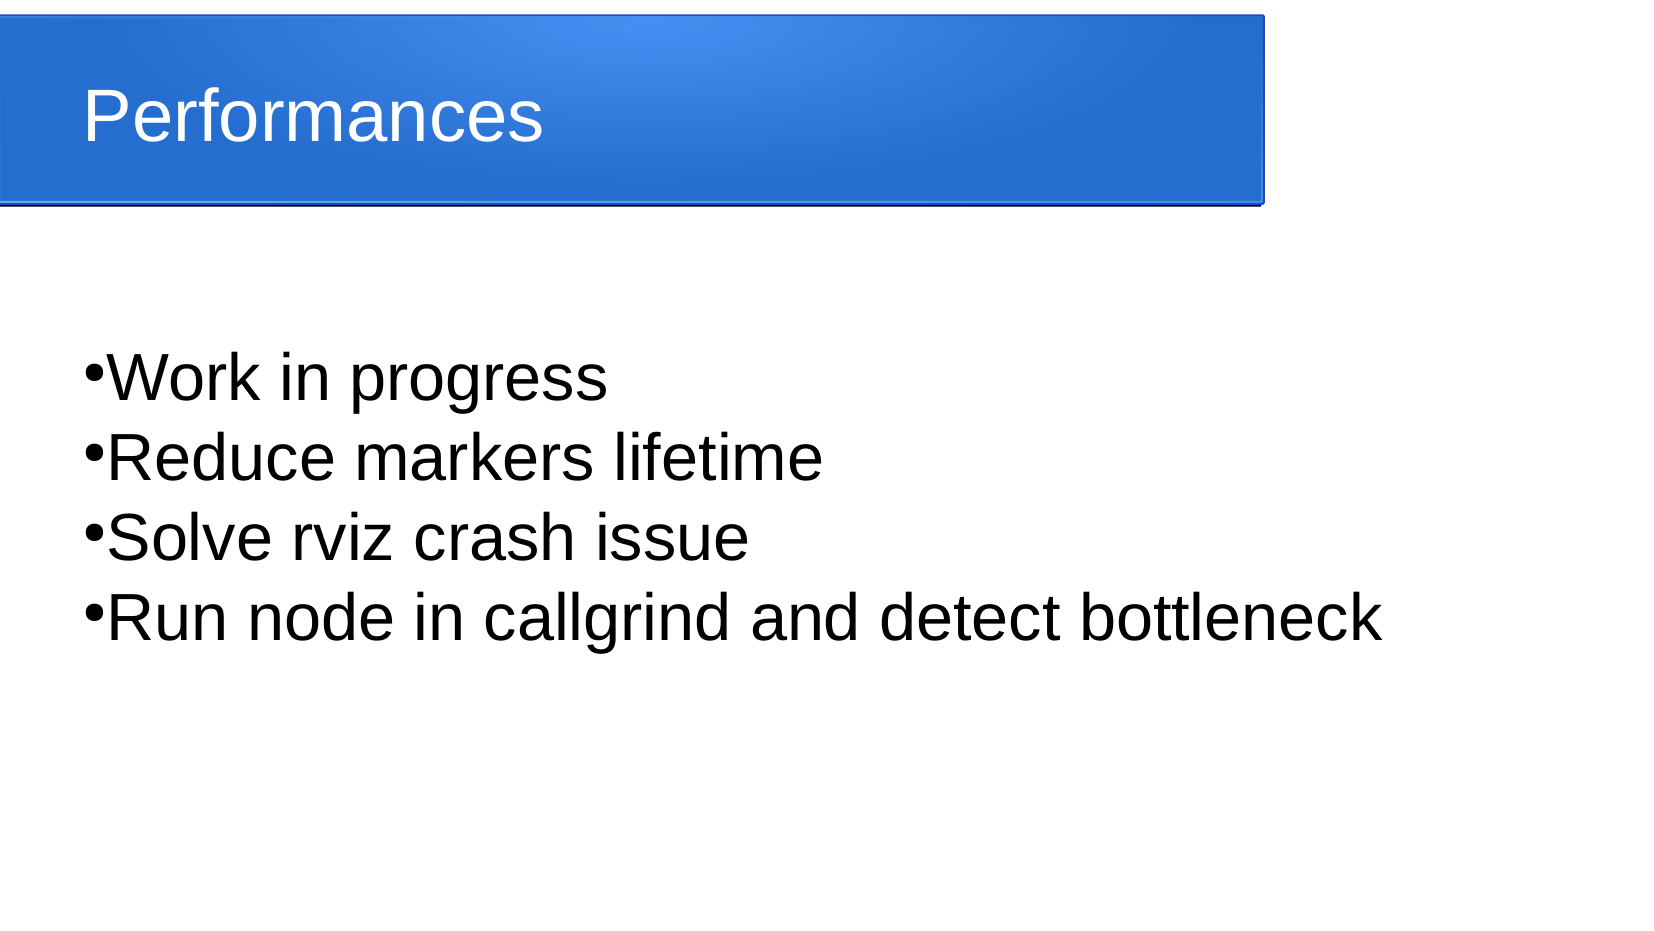

# Performances
Work in progress
Reduce markers lifetime
Solve rviz crash issue
Run node in callgrind and detect bottleneck